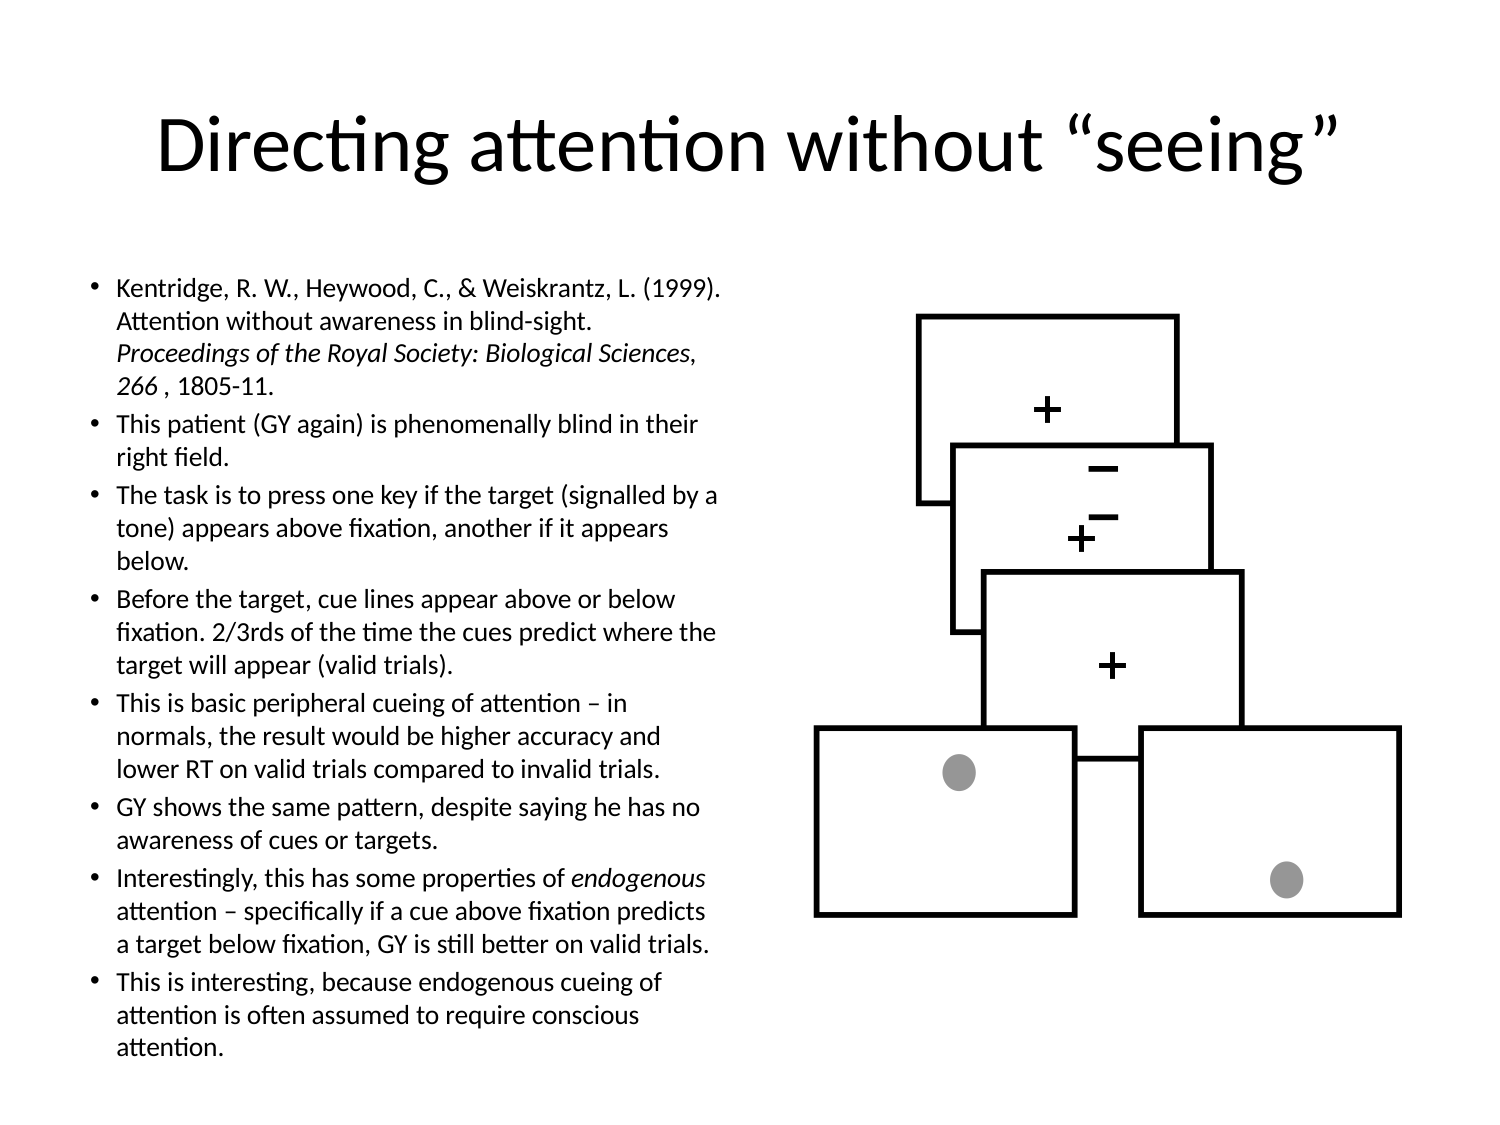

# Directing attention without “seeing”
Kentridge, R. W., Heywood, C., & Weiskrantz, L. (1999). Attention without awareness in blind-sight. Proceedings of the Royal Society: Biological Sciences, 266 , 1805-11.
This patient (GY again) is phenomenally blind in their right field.
The task is to press one key if the target (signalled by a tone) appears above fixation, another if it appears below.
Before the target, cue lines appear above or below fixation. 2/3rds of the time the cues predict where the target will appear (valid trials).
This is basic peripheral cueing of attention – in normals, the result would be higher accuracy and lower RT on valid trials compared to invalid trials.
GY shows the same pattern, despite saying he has no awareness of cues or targets.
Interestingly, this has some properties of endogenous attention – specifically if a cue above fixation predicts a target below fixation, GY is still better on valid trials.
This is interesting, because endogenous cueing of attention is often assumed to require conscious attention.